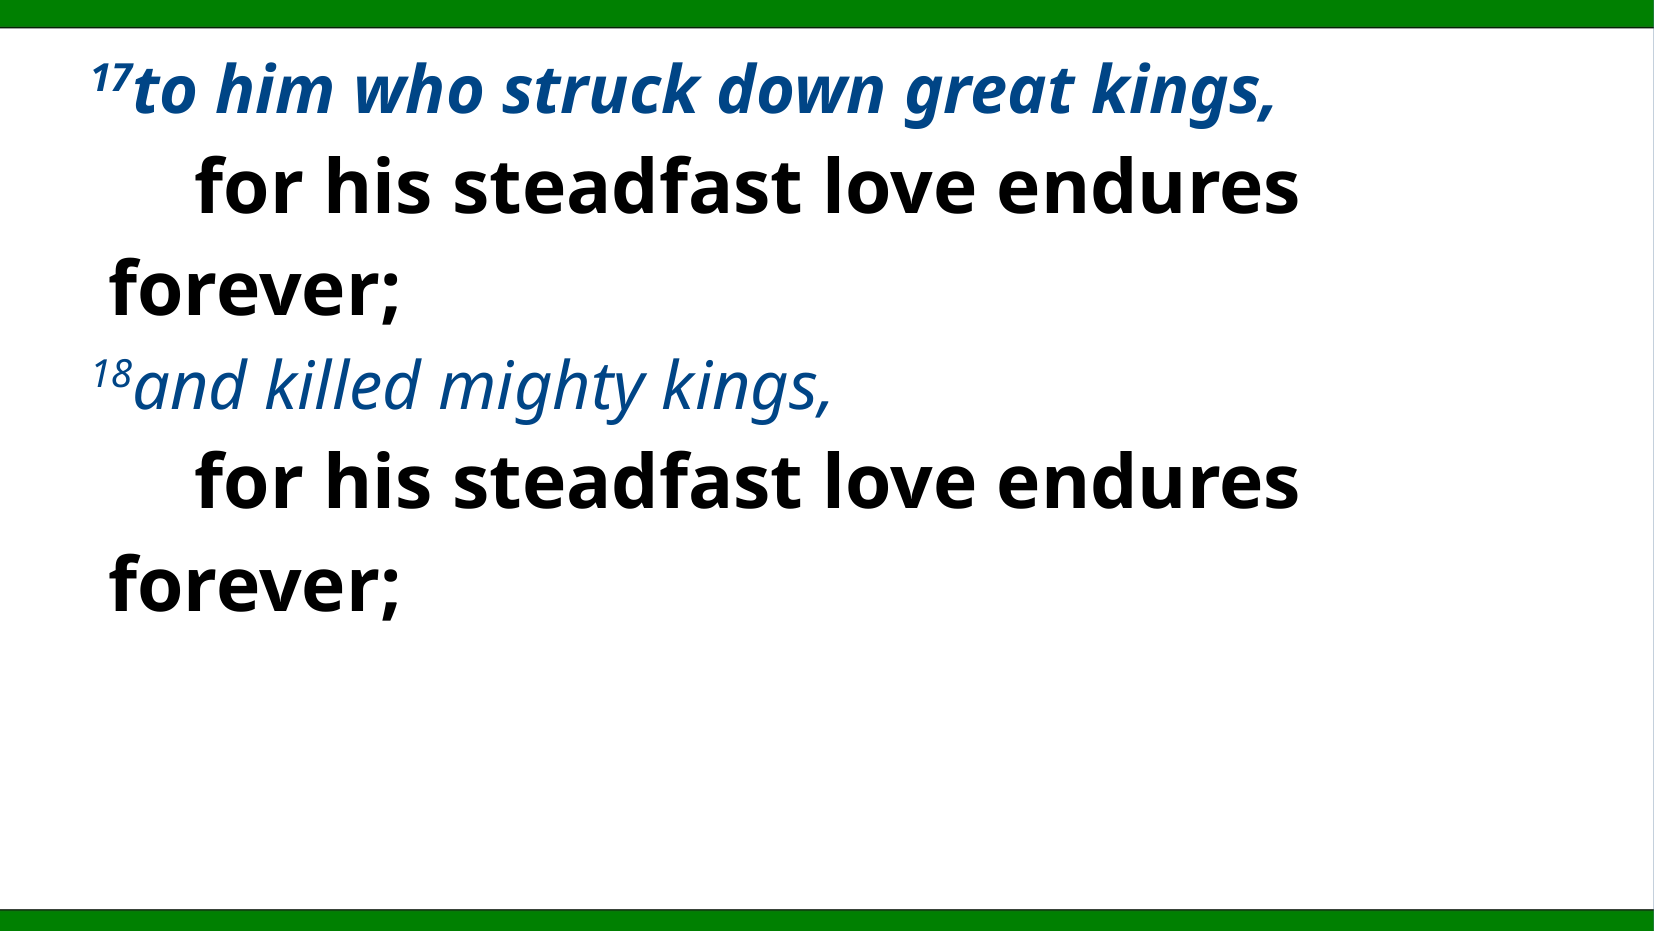

17to him who struck down great kings,
 for his steadfast love endures forever;
18and killed mighty kings,
 for his steadfast love endures forever;